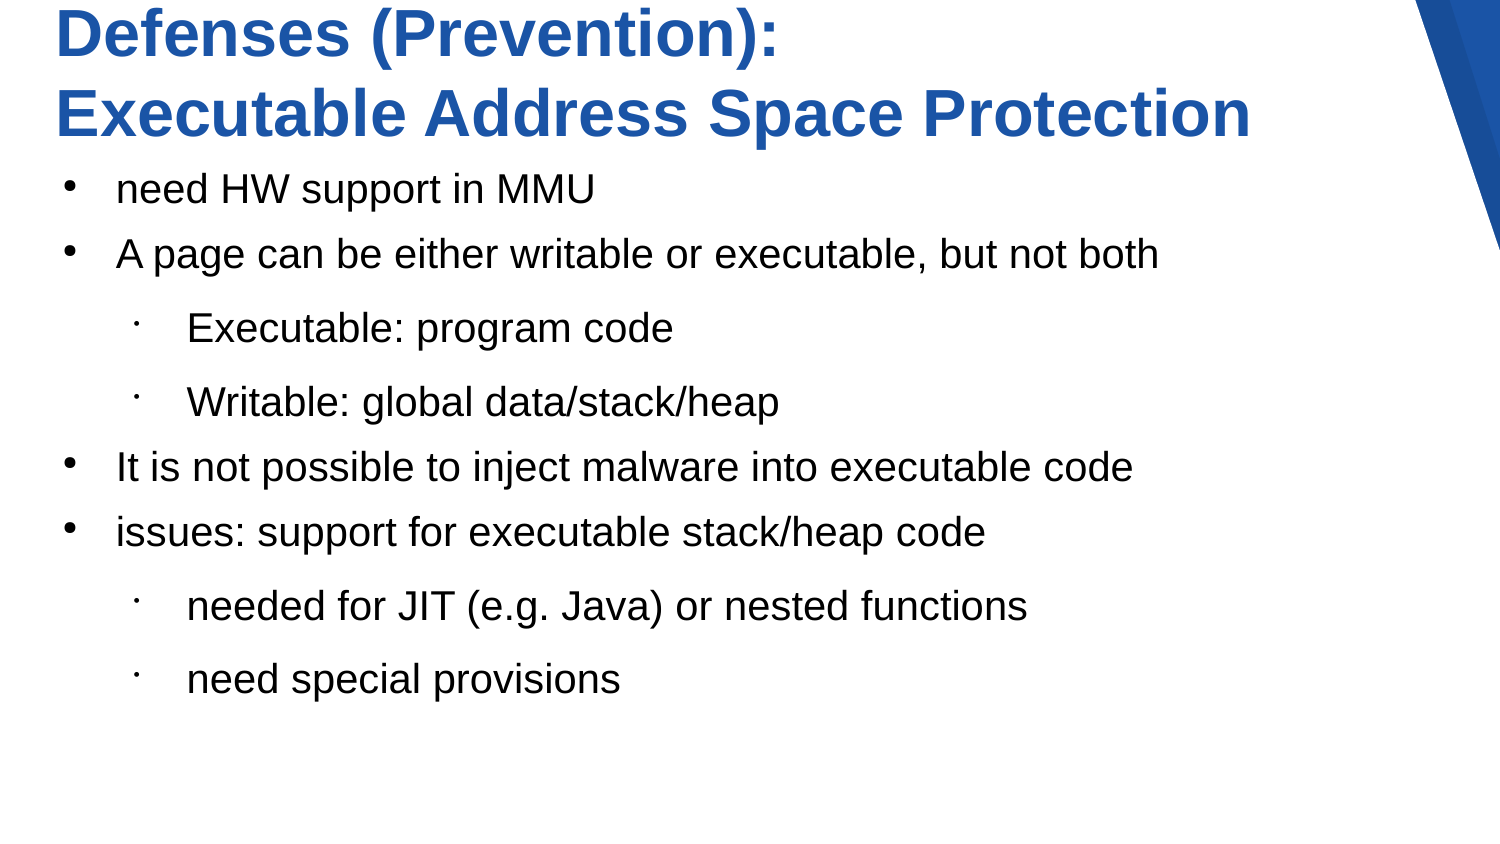

Defenses (Prevention):
Executable Address Space Protection
# need HW support in MMU
A page can be either writable or executable, but not both
Executable: program code
Writable: global data/stack/heap
It is not possible to inject malware into executable code
issues: support for executable stack/heap code
needed for JIT (e.g. Java) or nested functions
need special provisions